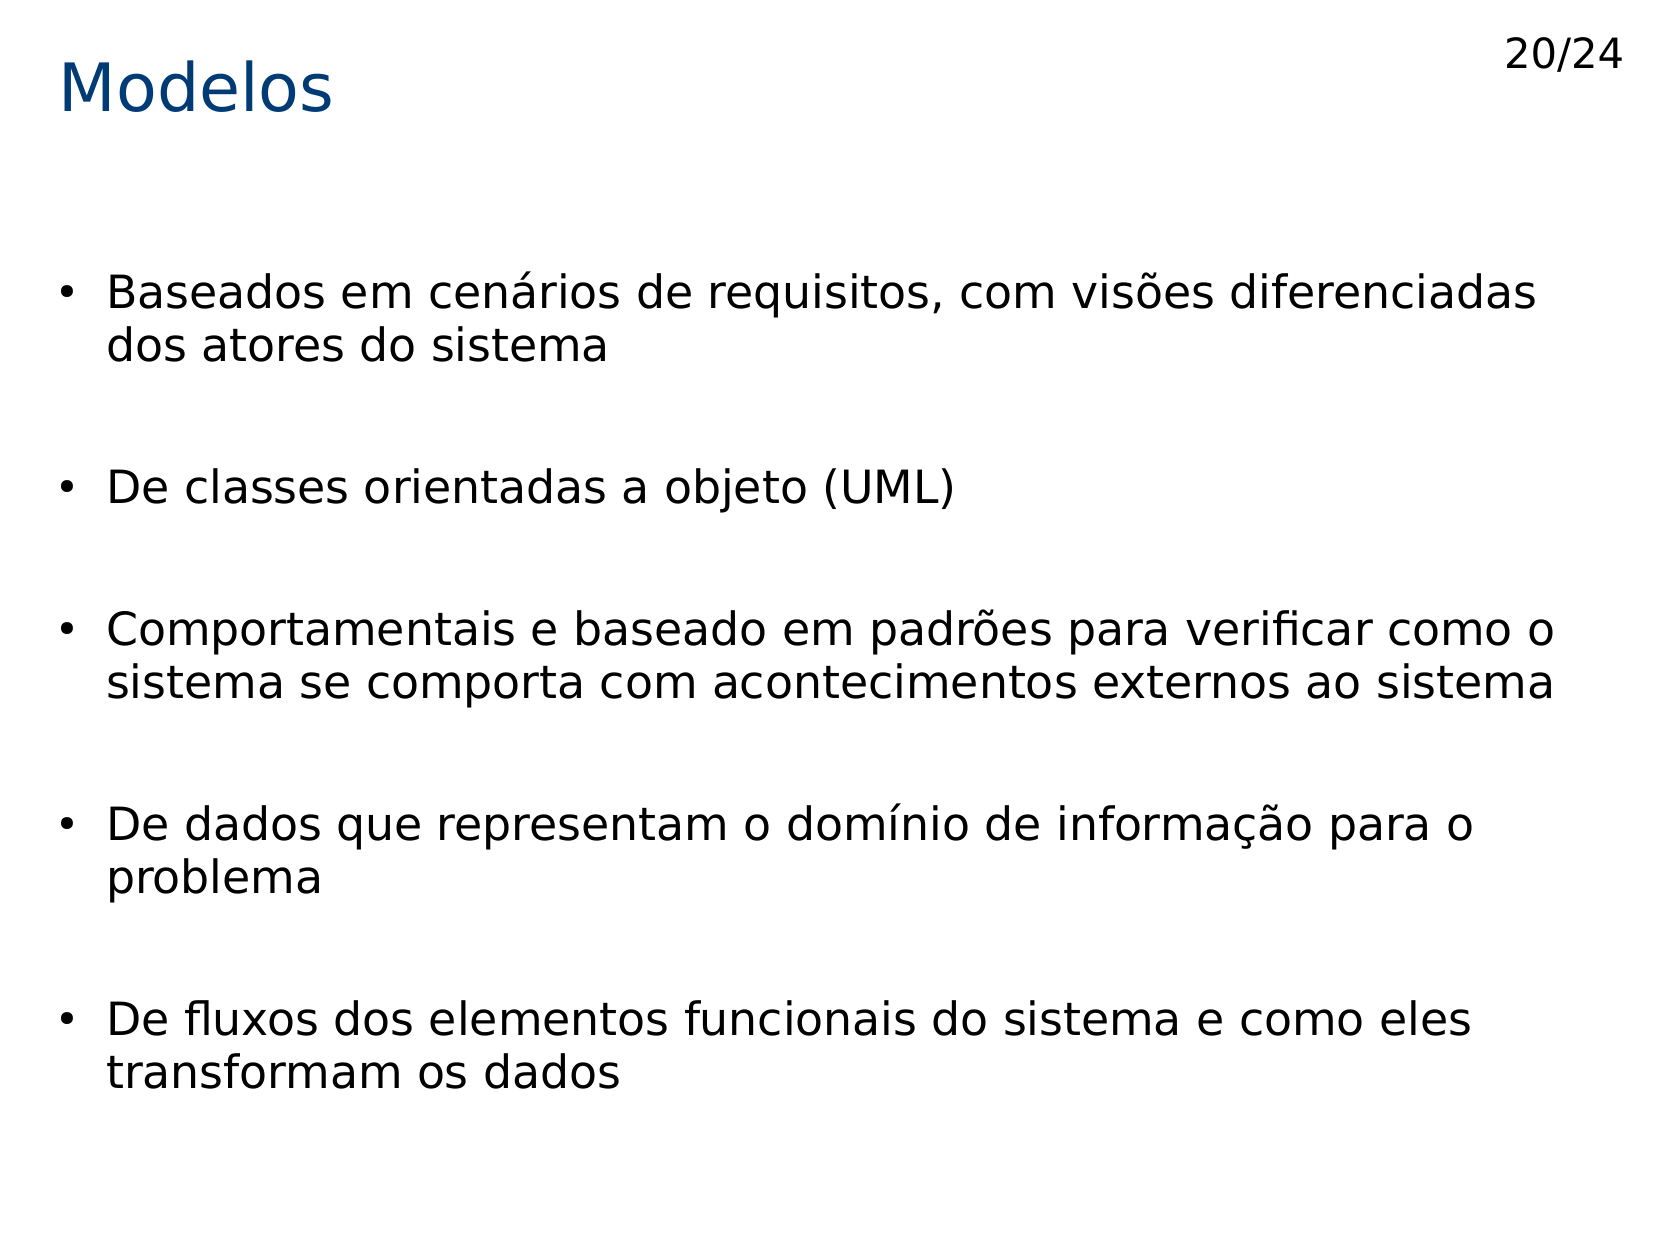

# Modelos
20
Baseados em cenários de requisitos, com visões diferenciadas dos atores do sistema
De classes orientadas a objeto (UML)
Comportamentais e baseado em padrões para verificar como o sistema se comporta com acontecimentos externos ao sistema
De dados que representam o domínio de informação para o problema
De fluxos dos elementos funcionais do sistema e como eles transformam os dados